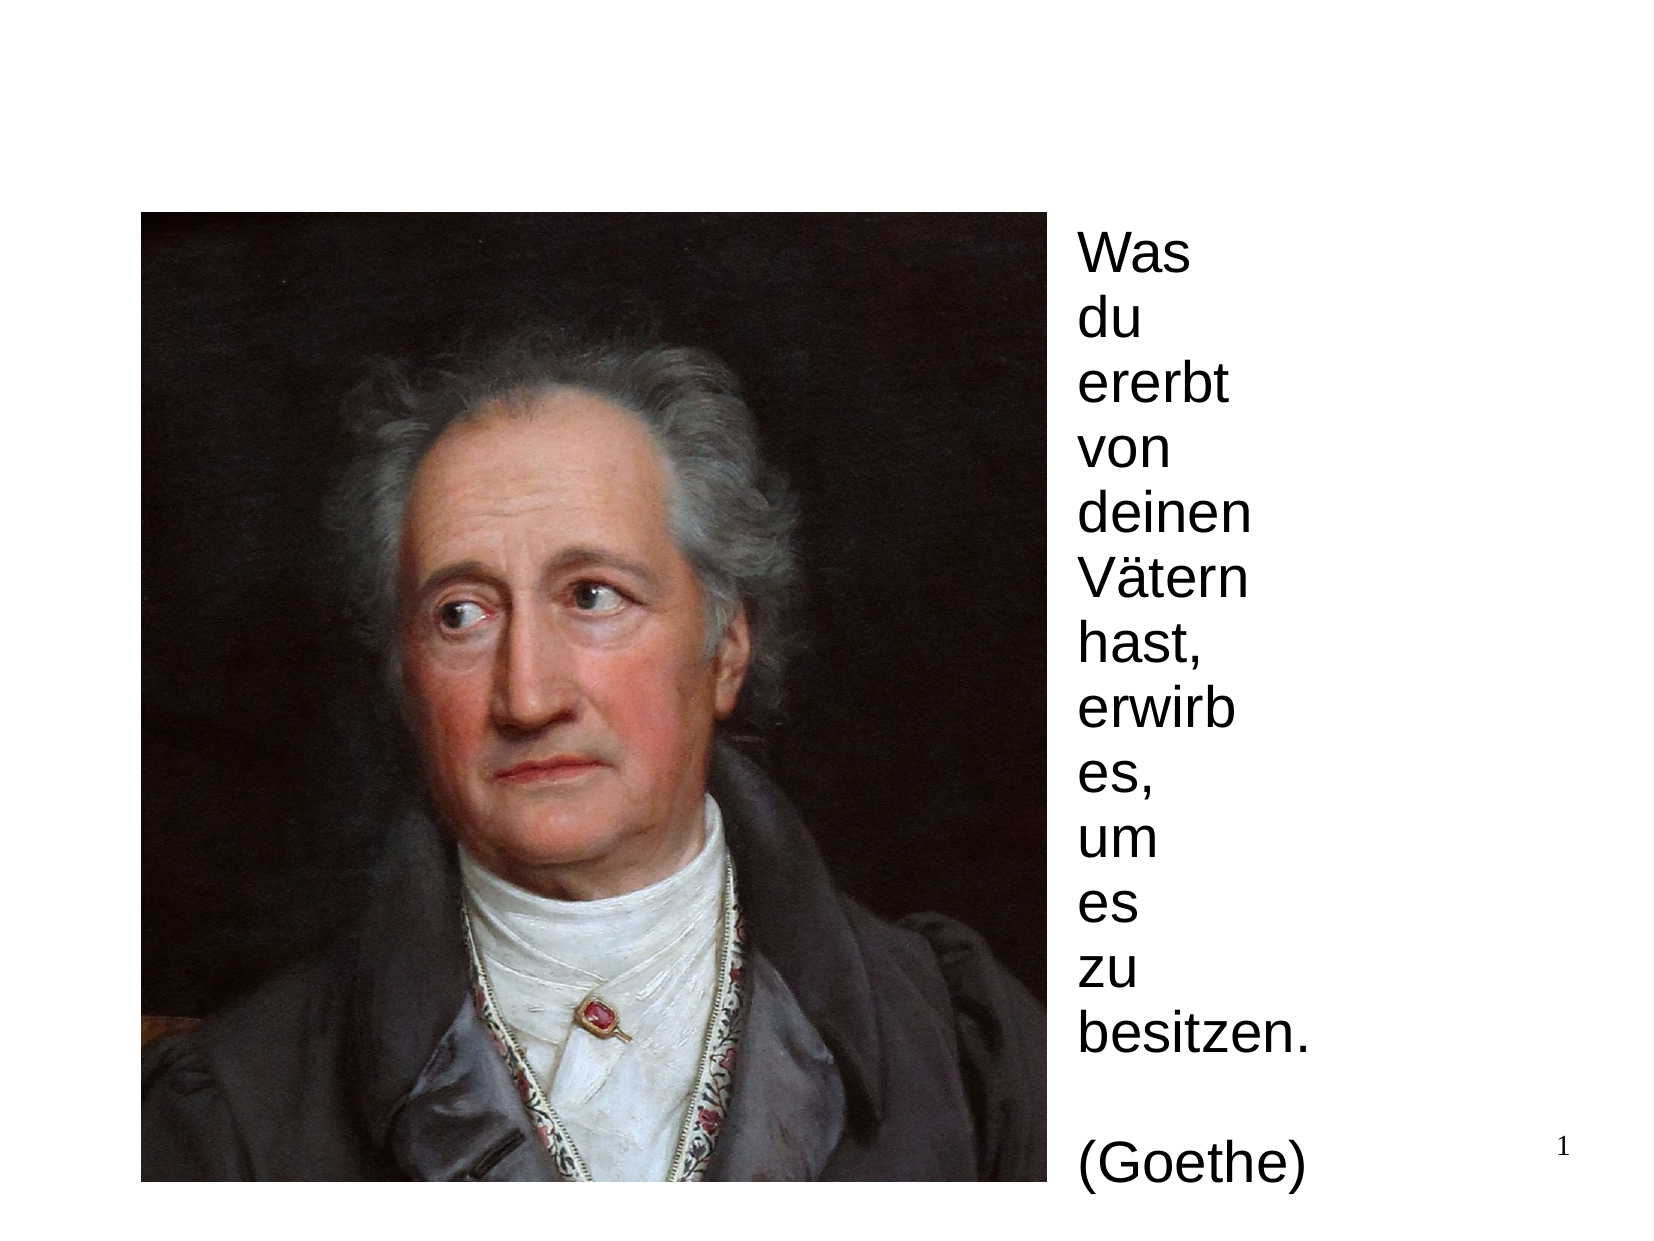

Was
du
ererbt
von
deinen
Vätern
hast,
erwirb
es,
um
es
zu
besitzen.
(Goethe)
1